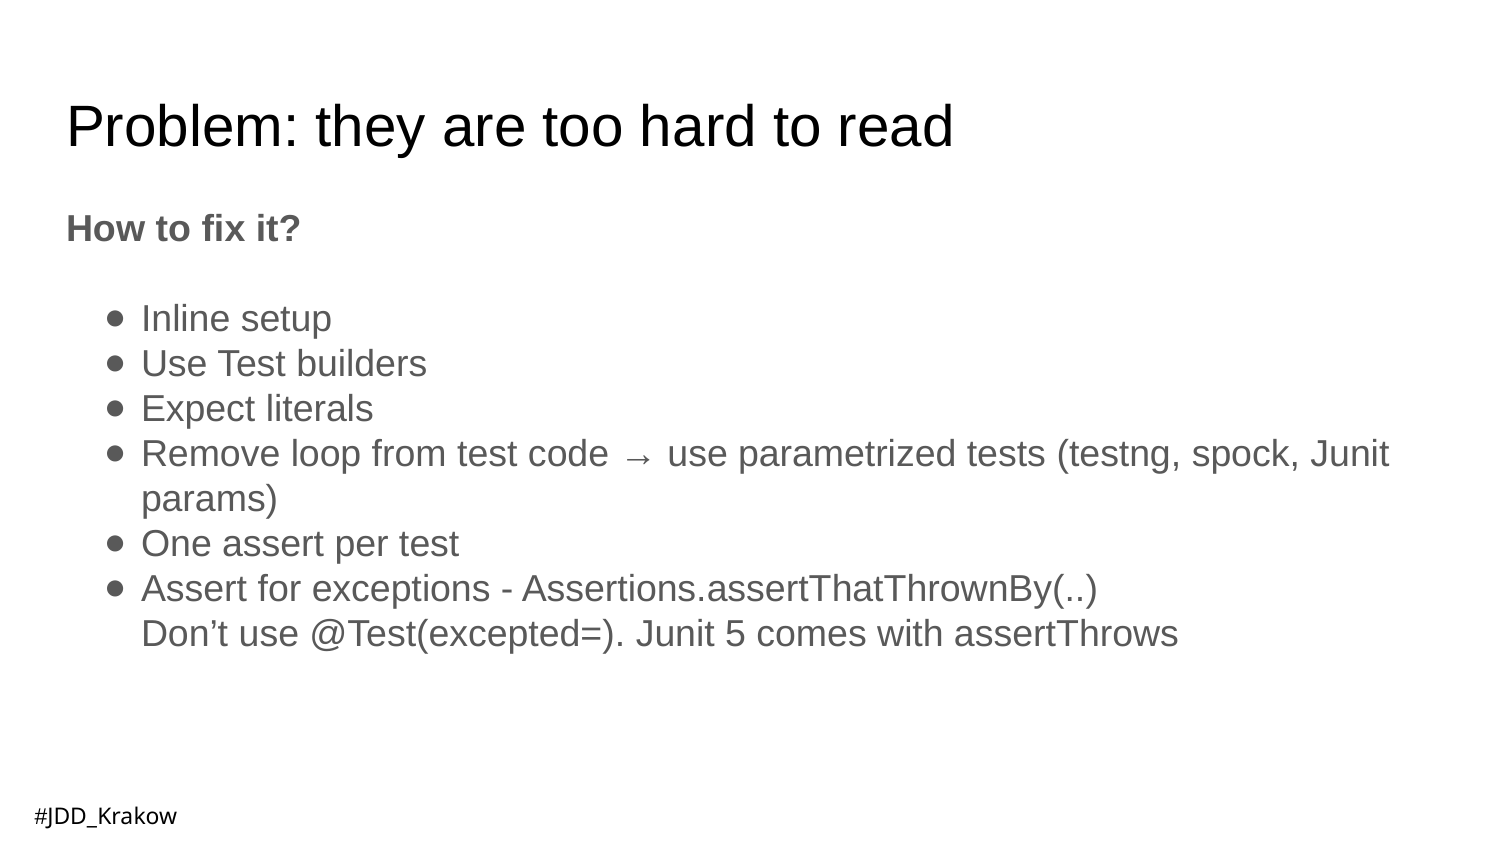

# Problem: they are too hard to read
How to fix it?
Inline setup
Use Test builders
Expect literals
Remove loop from test code → use parametrized tests (testng, spock, Junit params)
One assert per test
Assert for exceptions - Assertions.assertThatThrownBy(..)
Don’t use @Test(excepted=). Junit 5 comes with assertThrows
 #JDD_Krakow